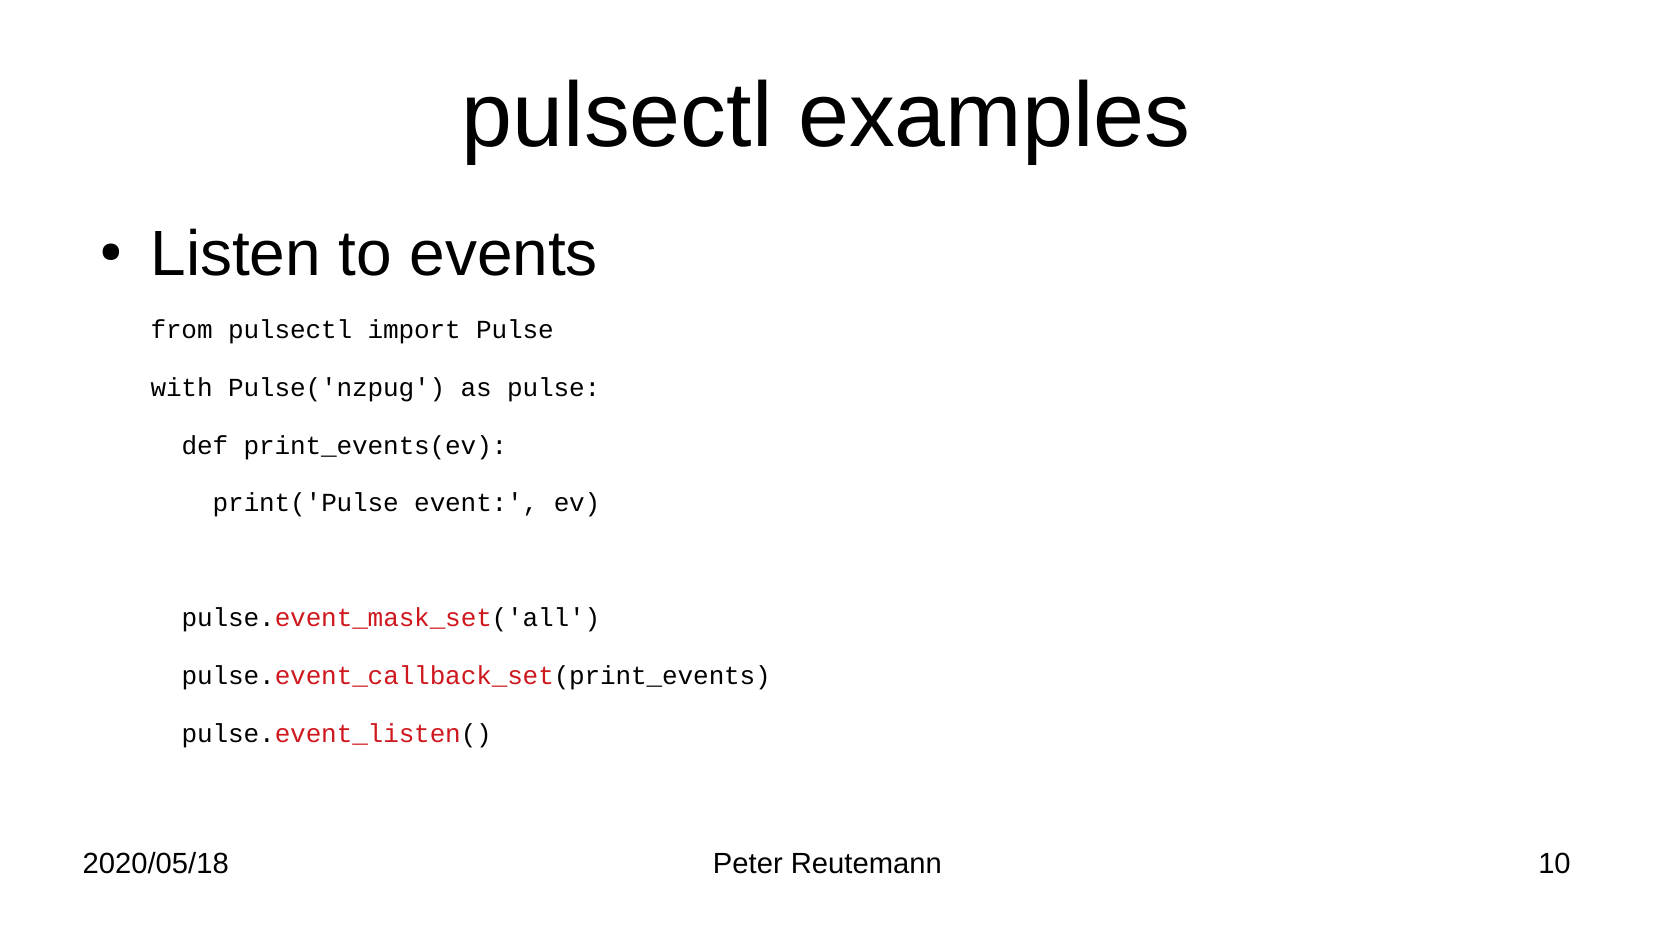

# pulsectl examples
Listen to events
from pulsectl import Pulse
with Pulse('nzpug') as pulse:
 def print_events(ev):
 print('Pulse event:', ev)
 pulse.event_mask_set('all')
 pulse.event_callback_set(print_events)
 pulse.event_listen()
2020/05/18
Peter Reutemann
10